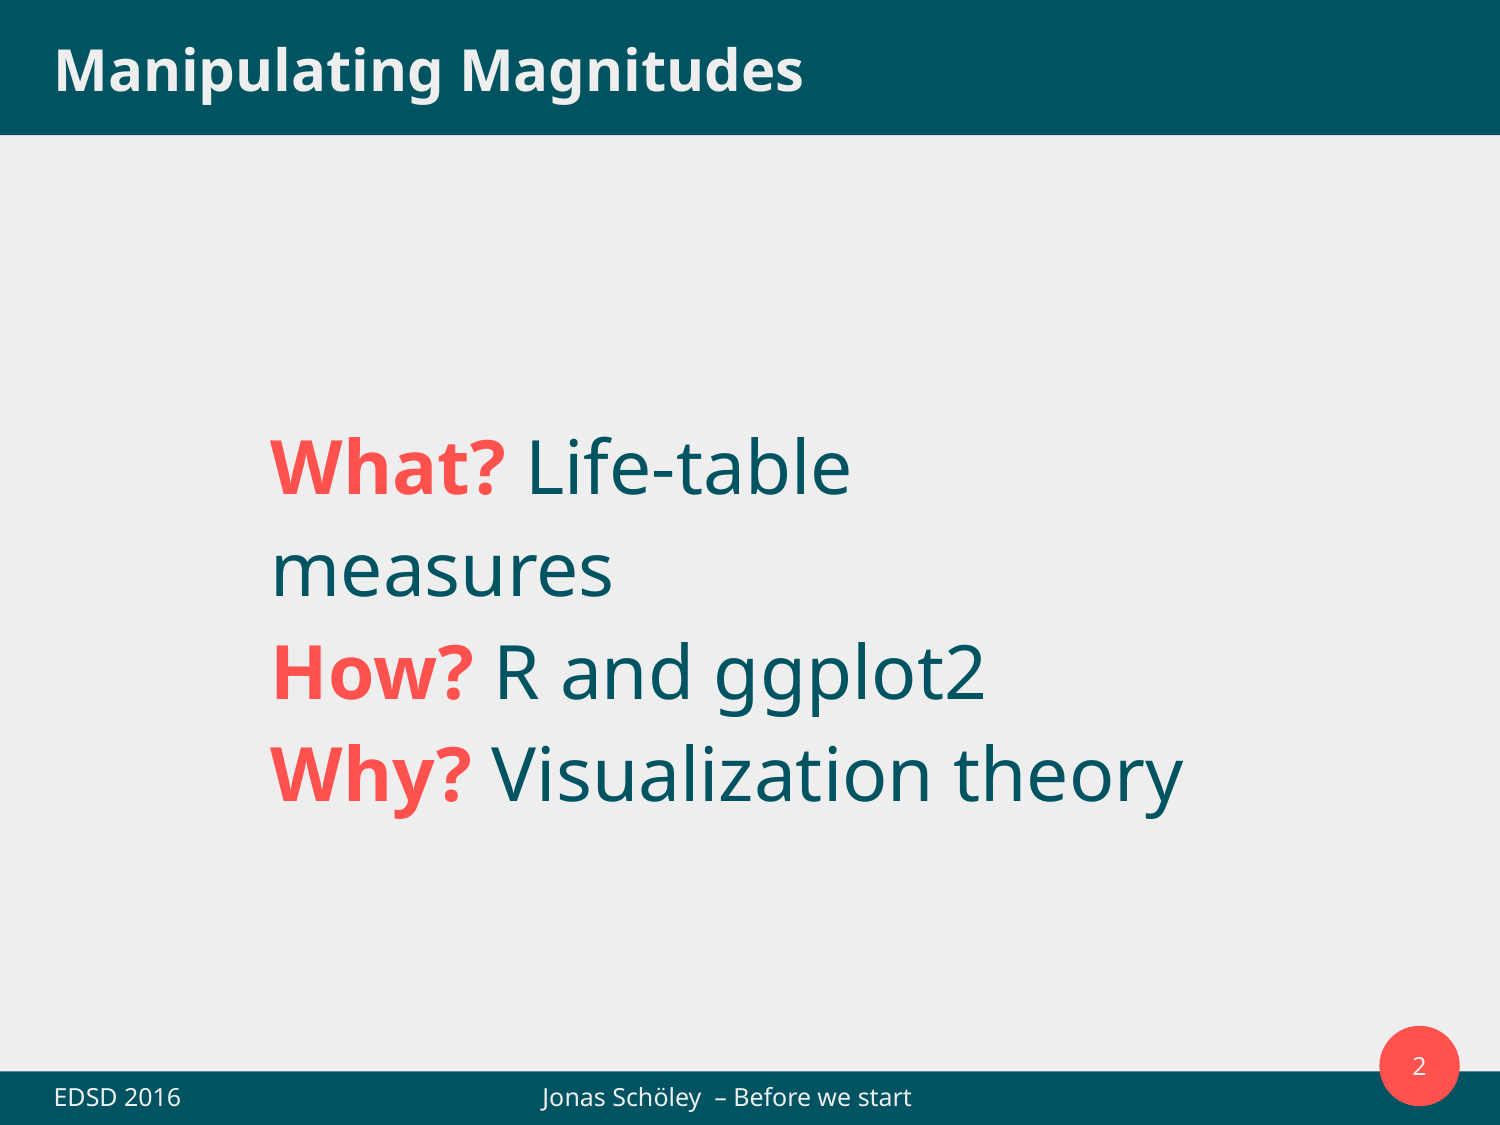

# Manipulating Magnitudes
What? Life-table measures
How? R and ggplot2
Why? Visualization theory
2
EDSD 2016
Jonas Schöley – Before we start